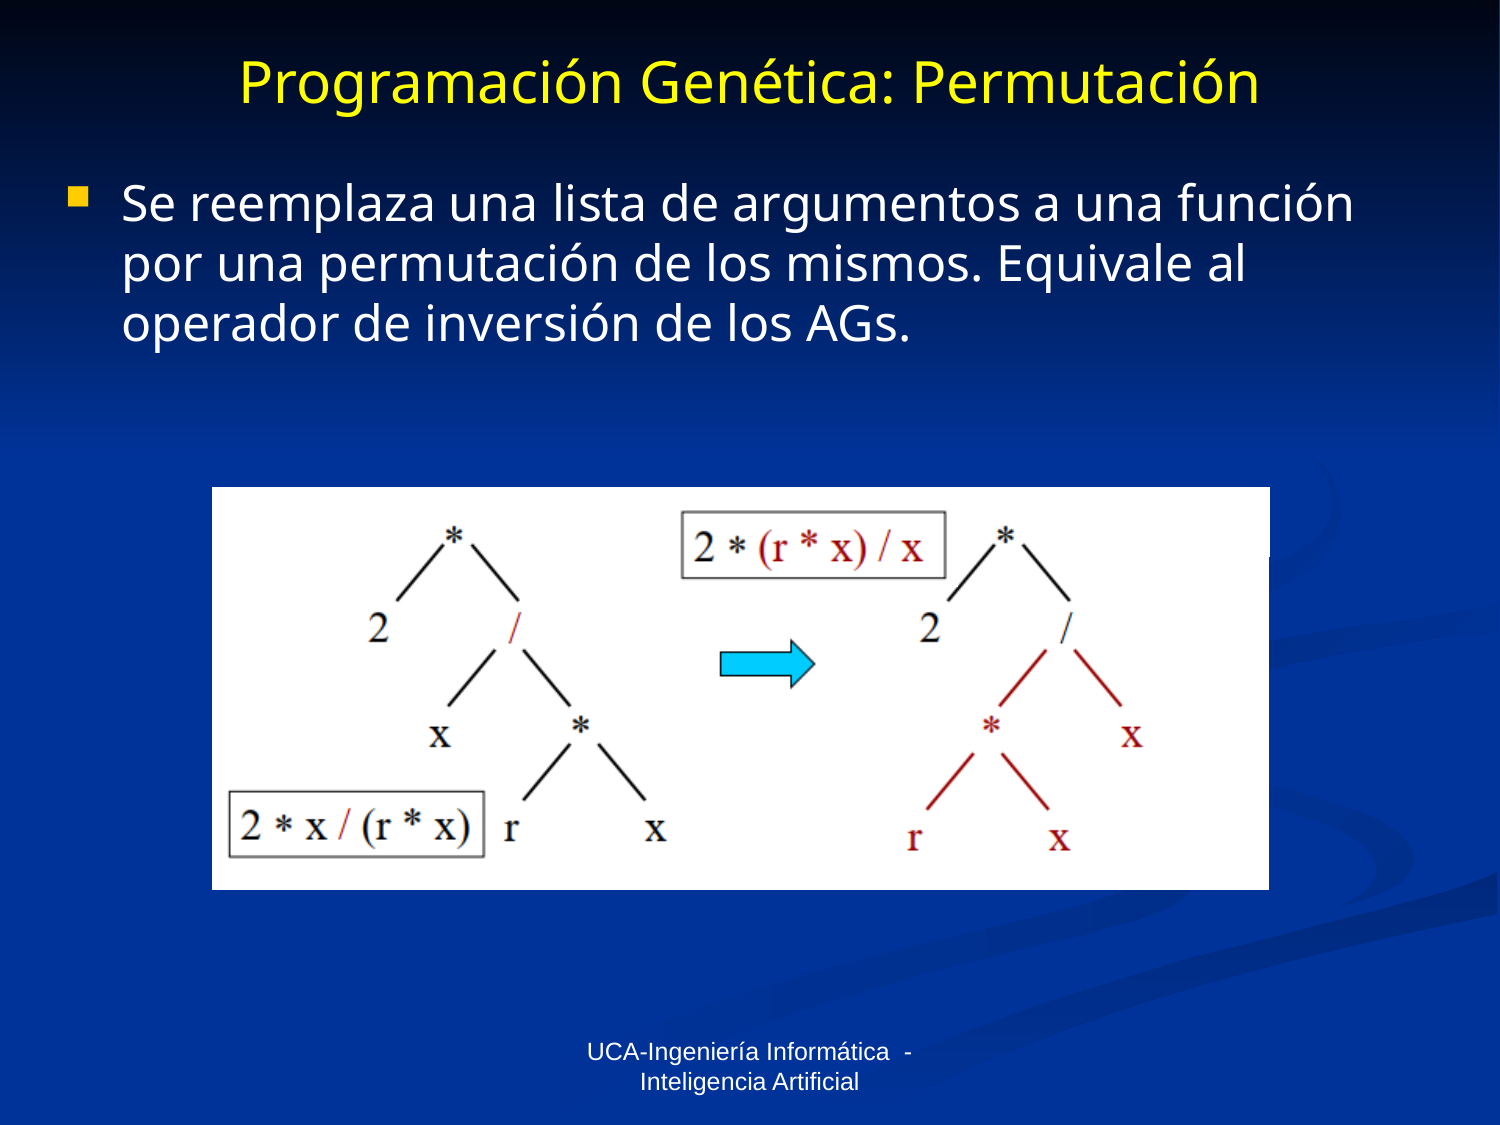

# Programación Genética: Permutación
Se reemplaza una lista de argumentos a una función por una permutación de los mismos. Equivale al operador de inversión de los AGs.
UCA-Ingeniería Informática - Inteligencia Artificial